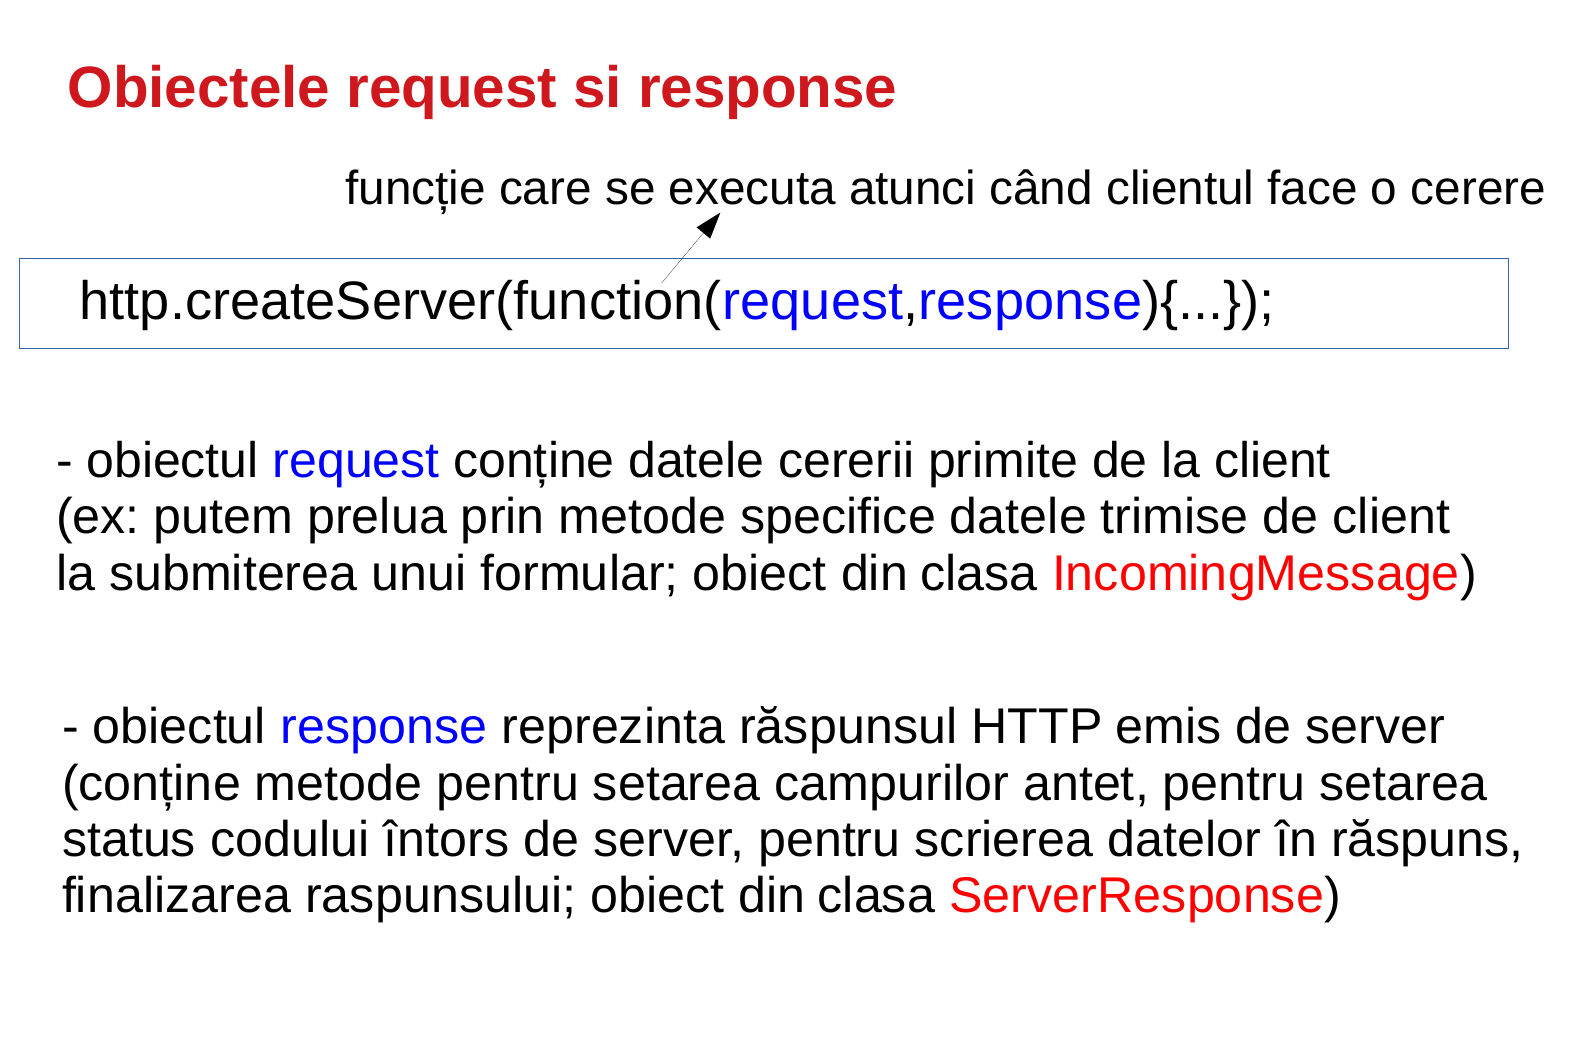

Obiectele request si response
funcție care se executa atunci când clientul face o cerere
 http.createServer(function(request,response){...});
- obiectul request conține datele cererii primite de la client
(ex: putem prelua prin metode specifice datele trimise de client la submiterea unui formular; obiect din clasa IncomingMessage)
- obiectul response reprezinta răspunsul HTTP emis de server (conține metode pentru setarea campurilor antet, pentru setarea status codului întors de server, pentru scrierea datelor în răspuns, finalizarea raspunsului; obiect din clasa ServerResponse)